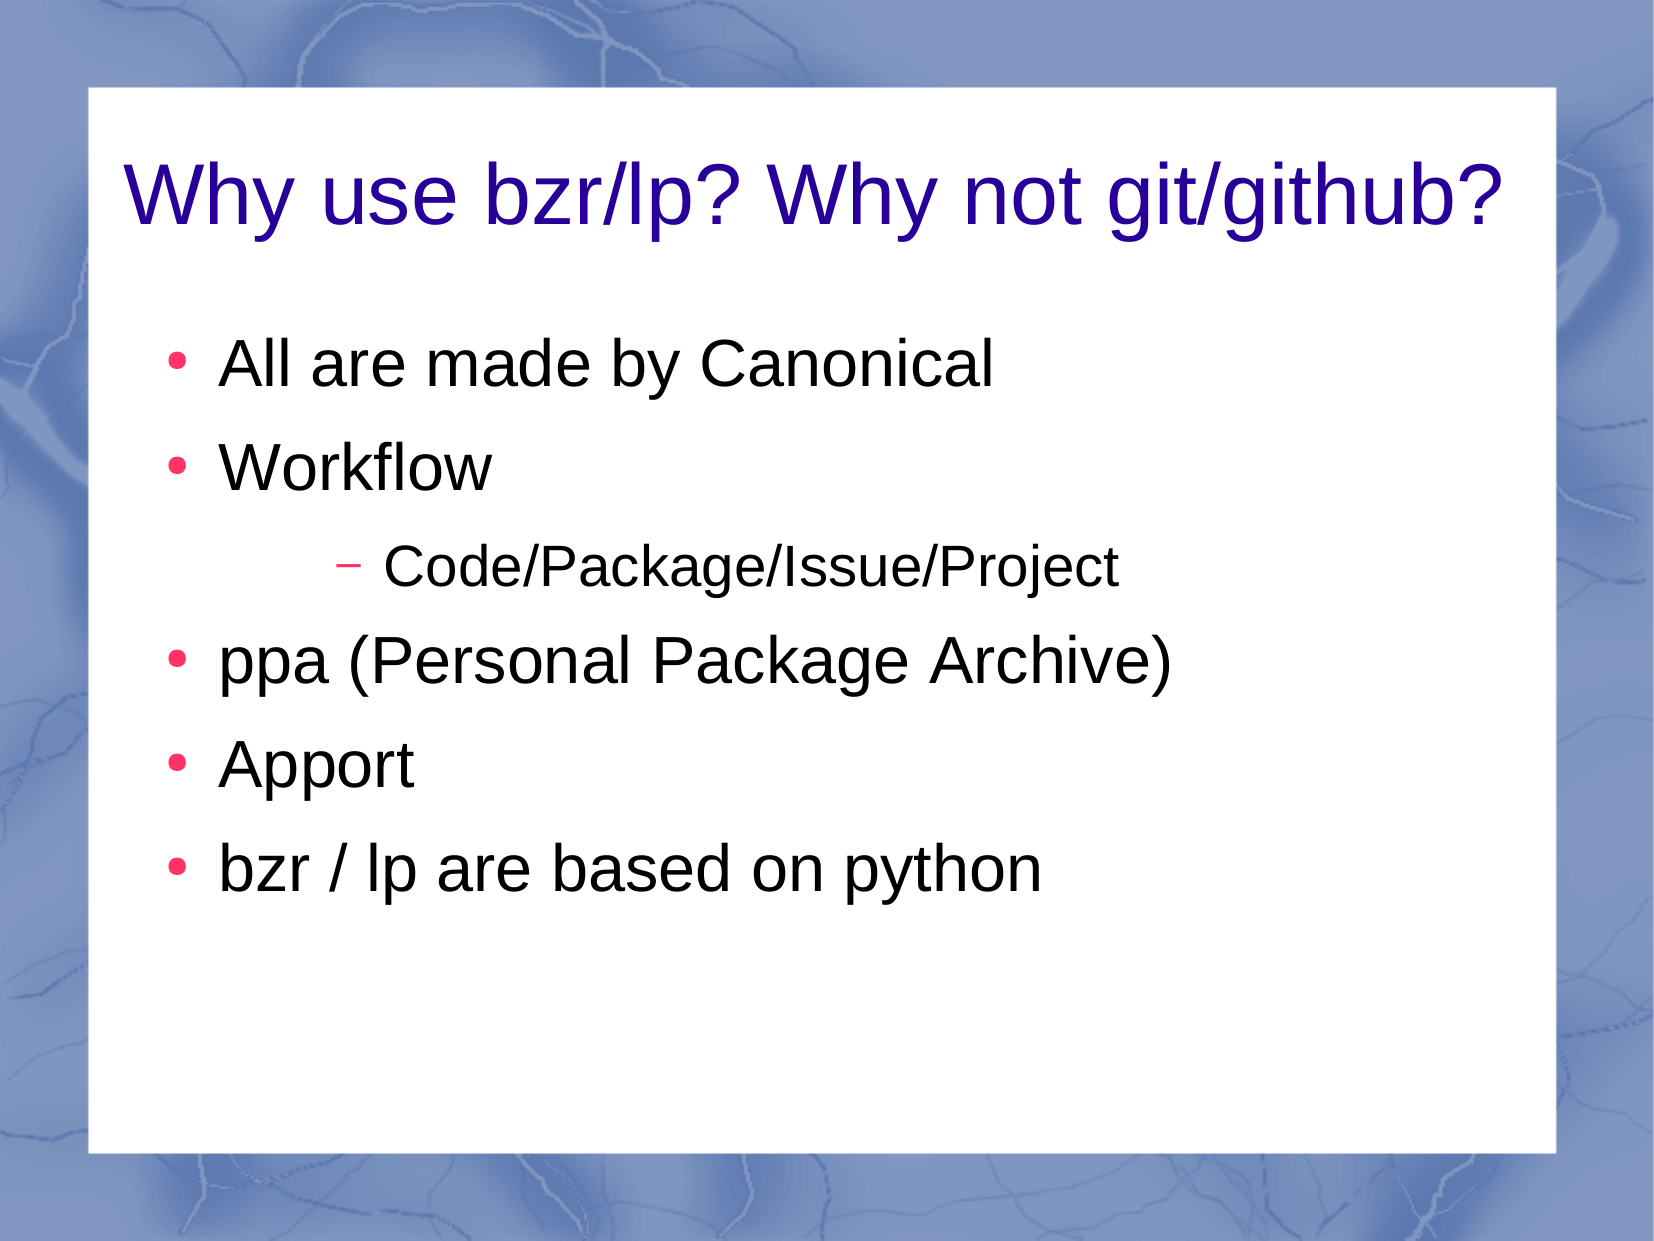

# Why use bzr/lp? Why not git/github?
All are made by Canonical
Workflow
Code/Package/Issue/Project
ppa (Personal Package Archive)
Apport
bzr / lp are based on python